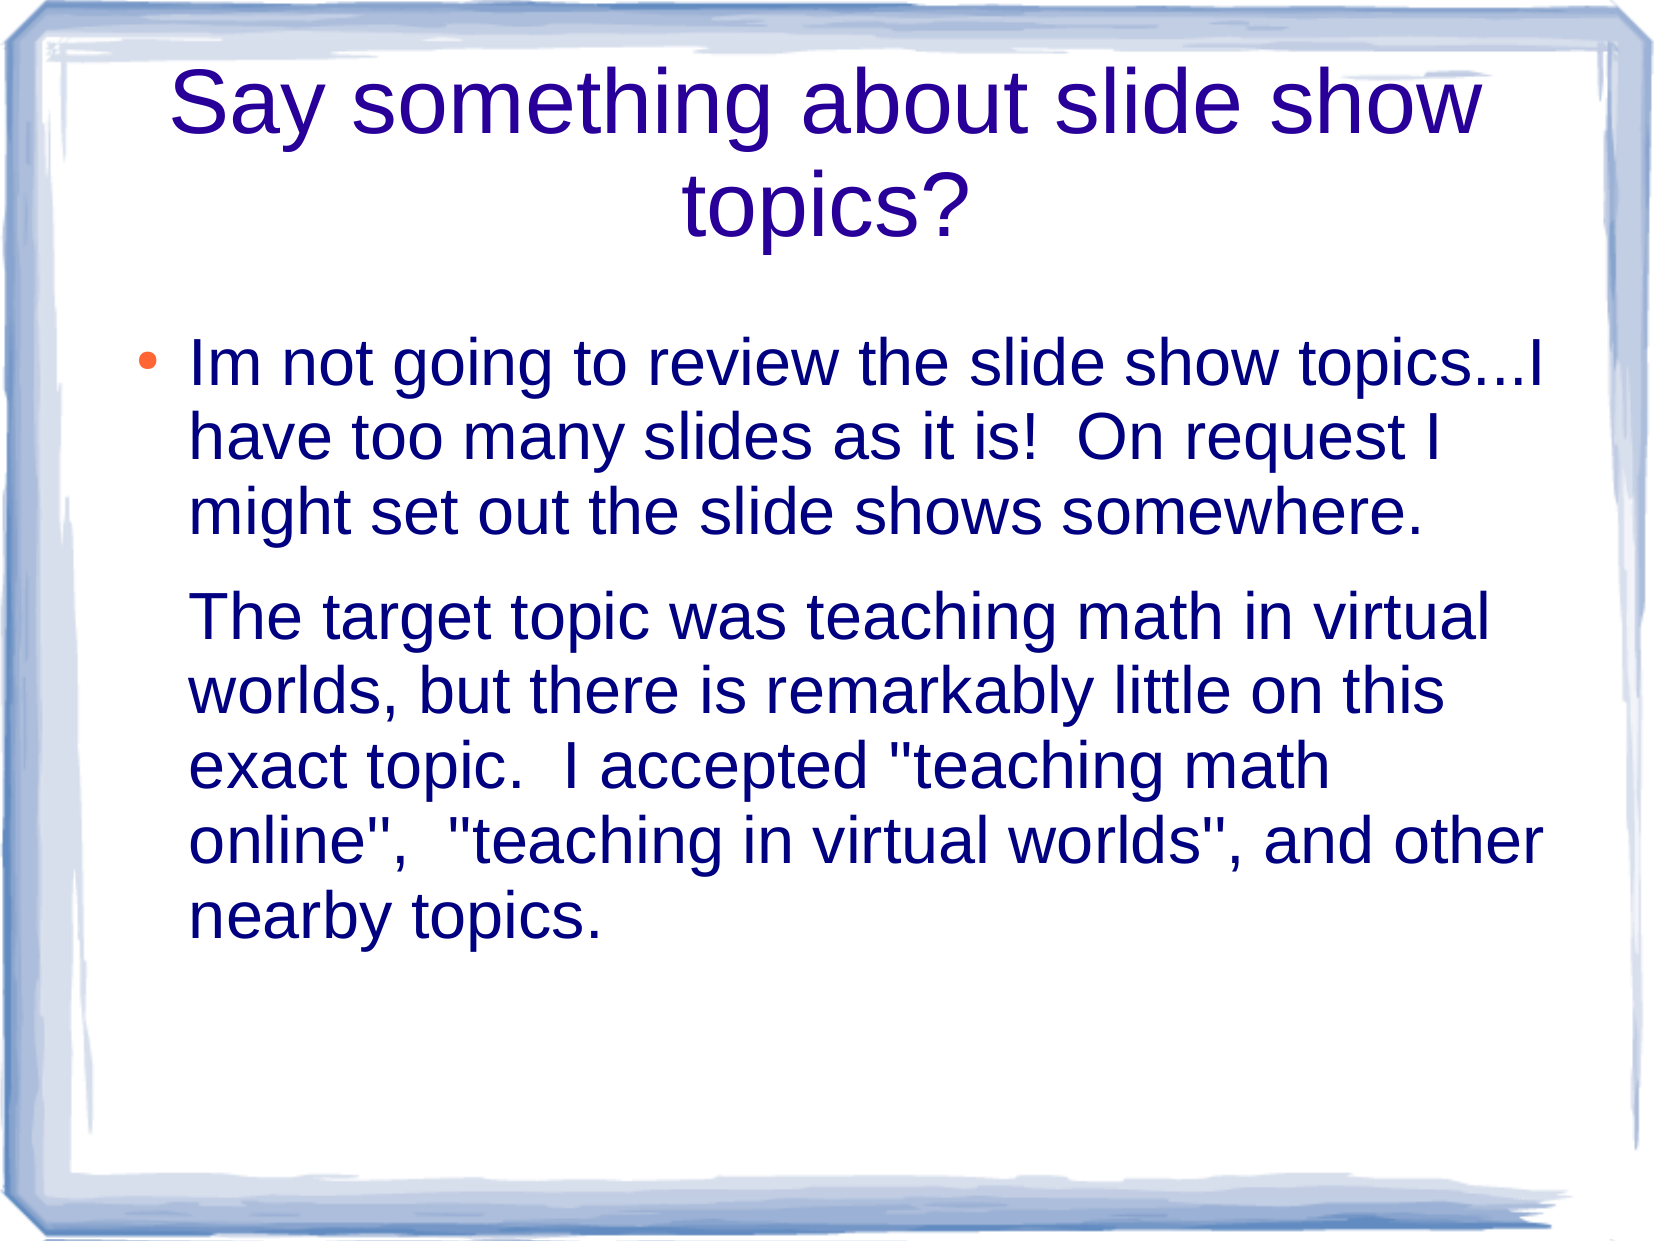

# Say something about slide show topics?
Im not going to review the slide show topics...I have too many slides as it is! On request I might set out the slide shows somewhere.
The target topic was teaching math in virtual worlds, but there is remarkably little on this exact topic. I accepted ''teaching math online'', ''teaching in virtual worlds'', and other nearby topics.